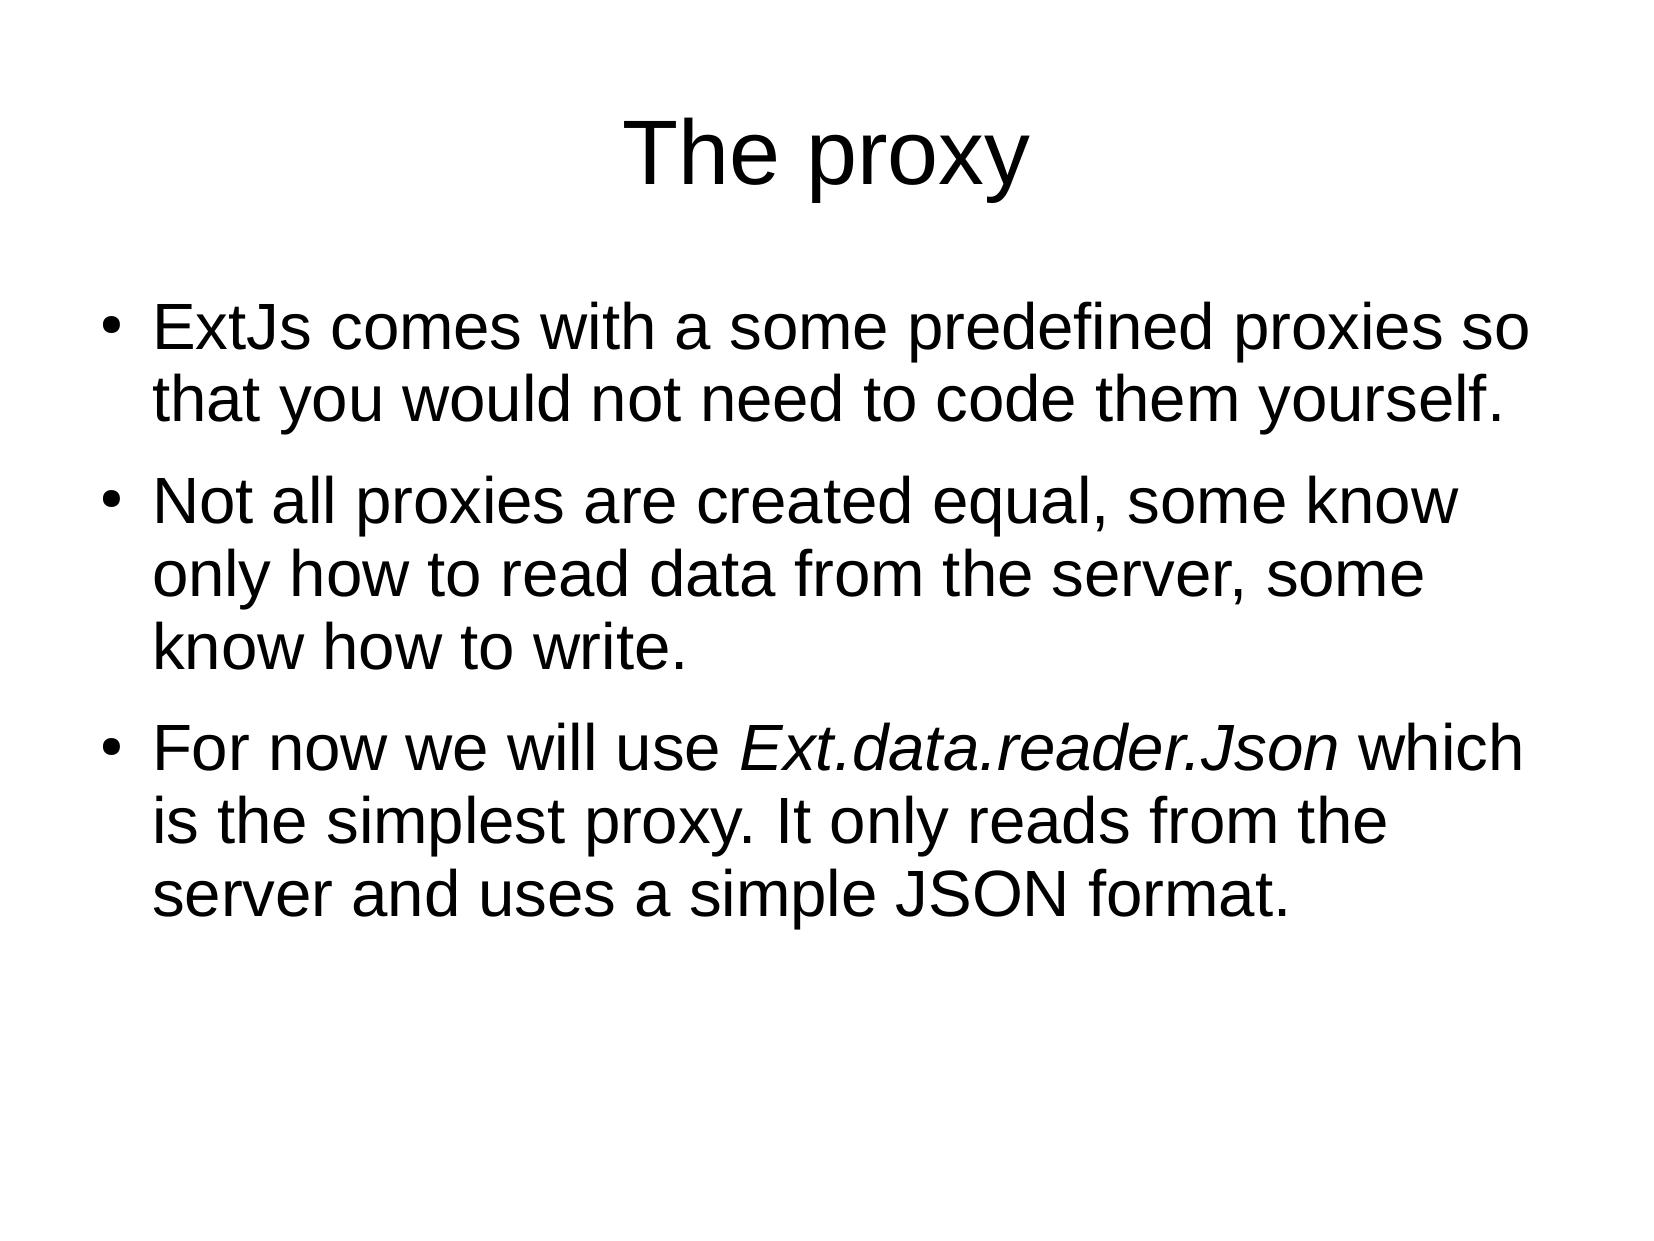

# The proxy
ExtJs comes with a some predefined proxies so that you would not need to code them yourself.
Not all proxies are created equal, some know only how to read data from the server, some know how to write.
For now we will use Ext.data.reader.Json which is the simplest proxy. It only reads from the server and uses a simple JSON format.